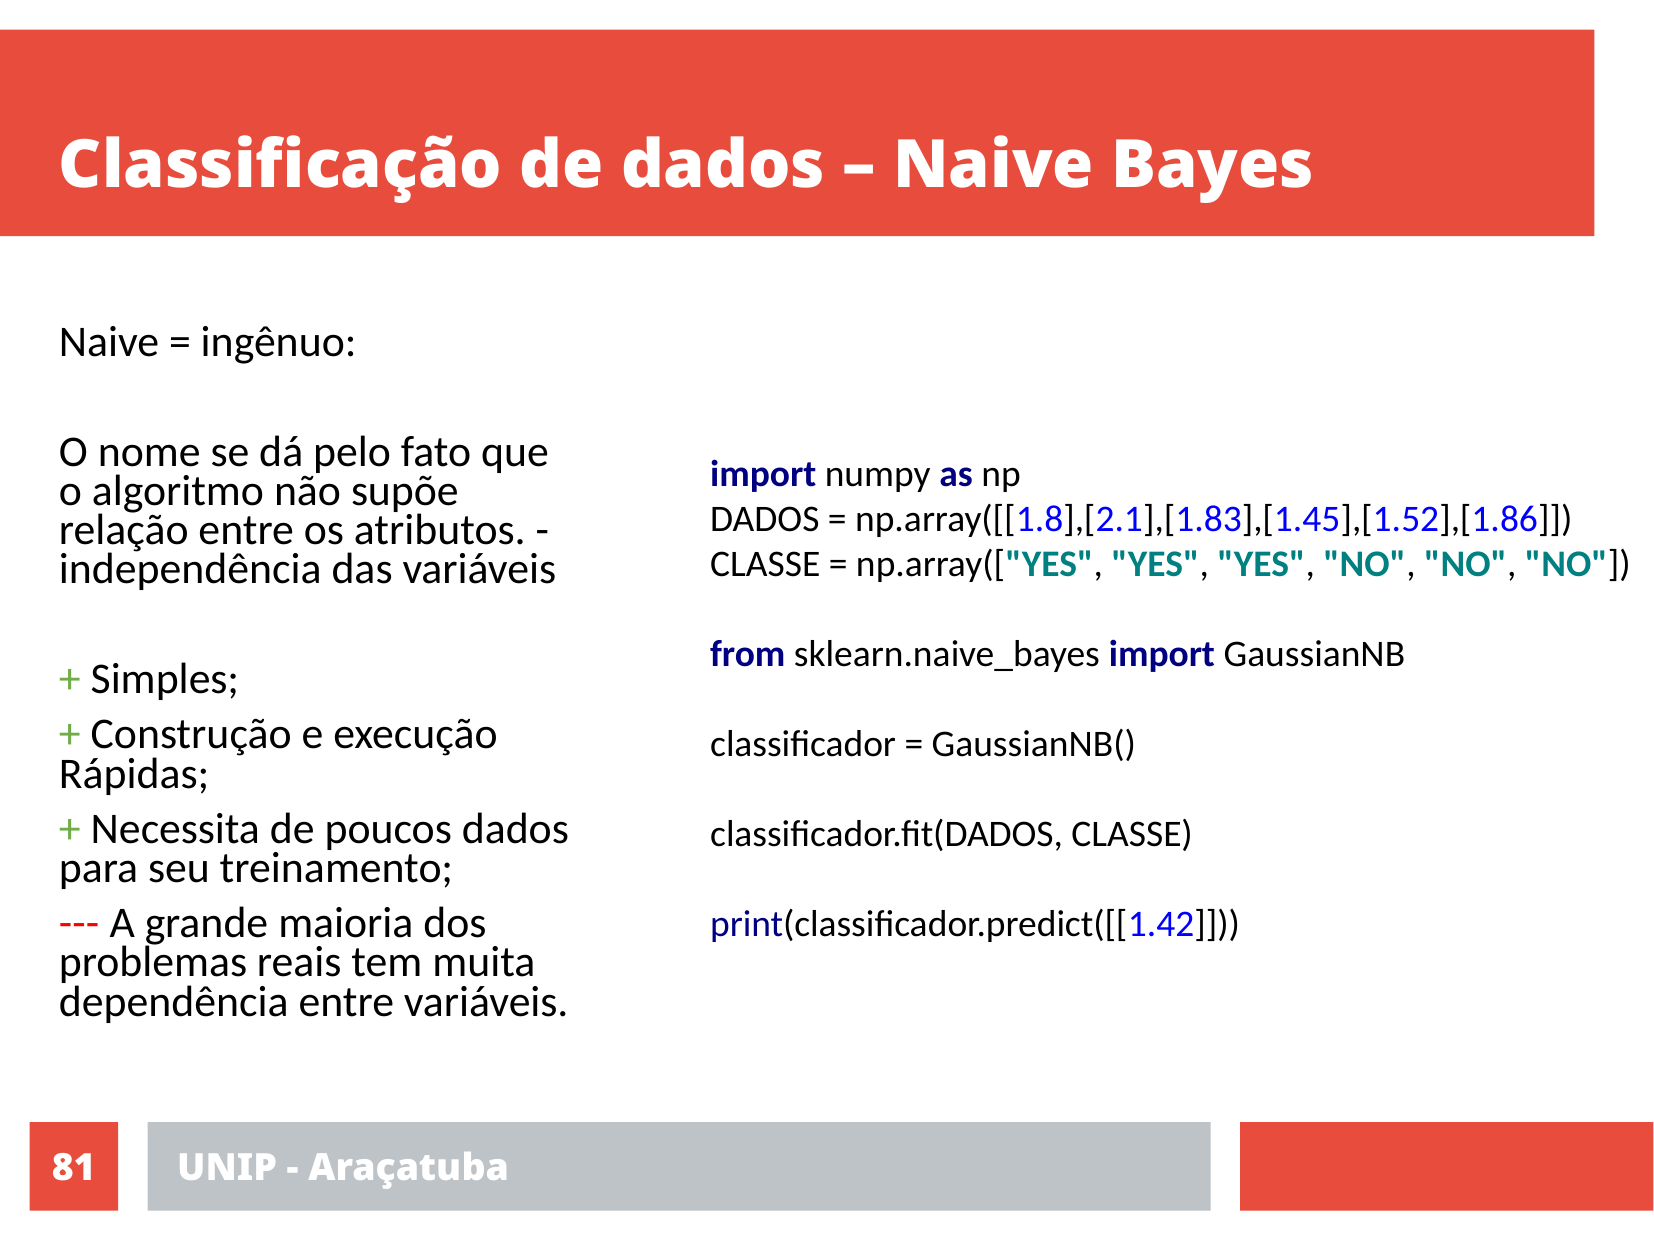

# Classificação de dados – Naive Bayes
Naive = ingênuo:
O nome se dá pelo fato que o algoritmo não supõe relação entre os atributos. - independência das variáveis
+ Simples;
+ Construção e execução Rápidas;
+ Necessita de poucos dados para seu treinamento;
--- A grande maioria dos problemas reais tem muita dependência entre variáveis.
import numpy as np
DADOS = np.array([[1.8],[2.1],[1.83],[1.45],[1.52],[1.86]])
CLASSE = np.array(["YES", "YES", "YES", "NO", "NO", "NO"])
from sklearn.naive_bayes import GaussianNB
classificador = GaussianNB()
classificador.fit(DADOS, CLASSE)
print(classificador.predict([[1.42]]))
81
UNIP - Araçatuba